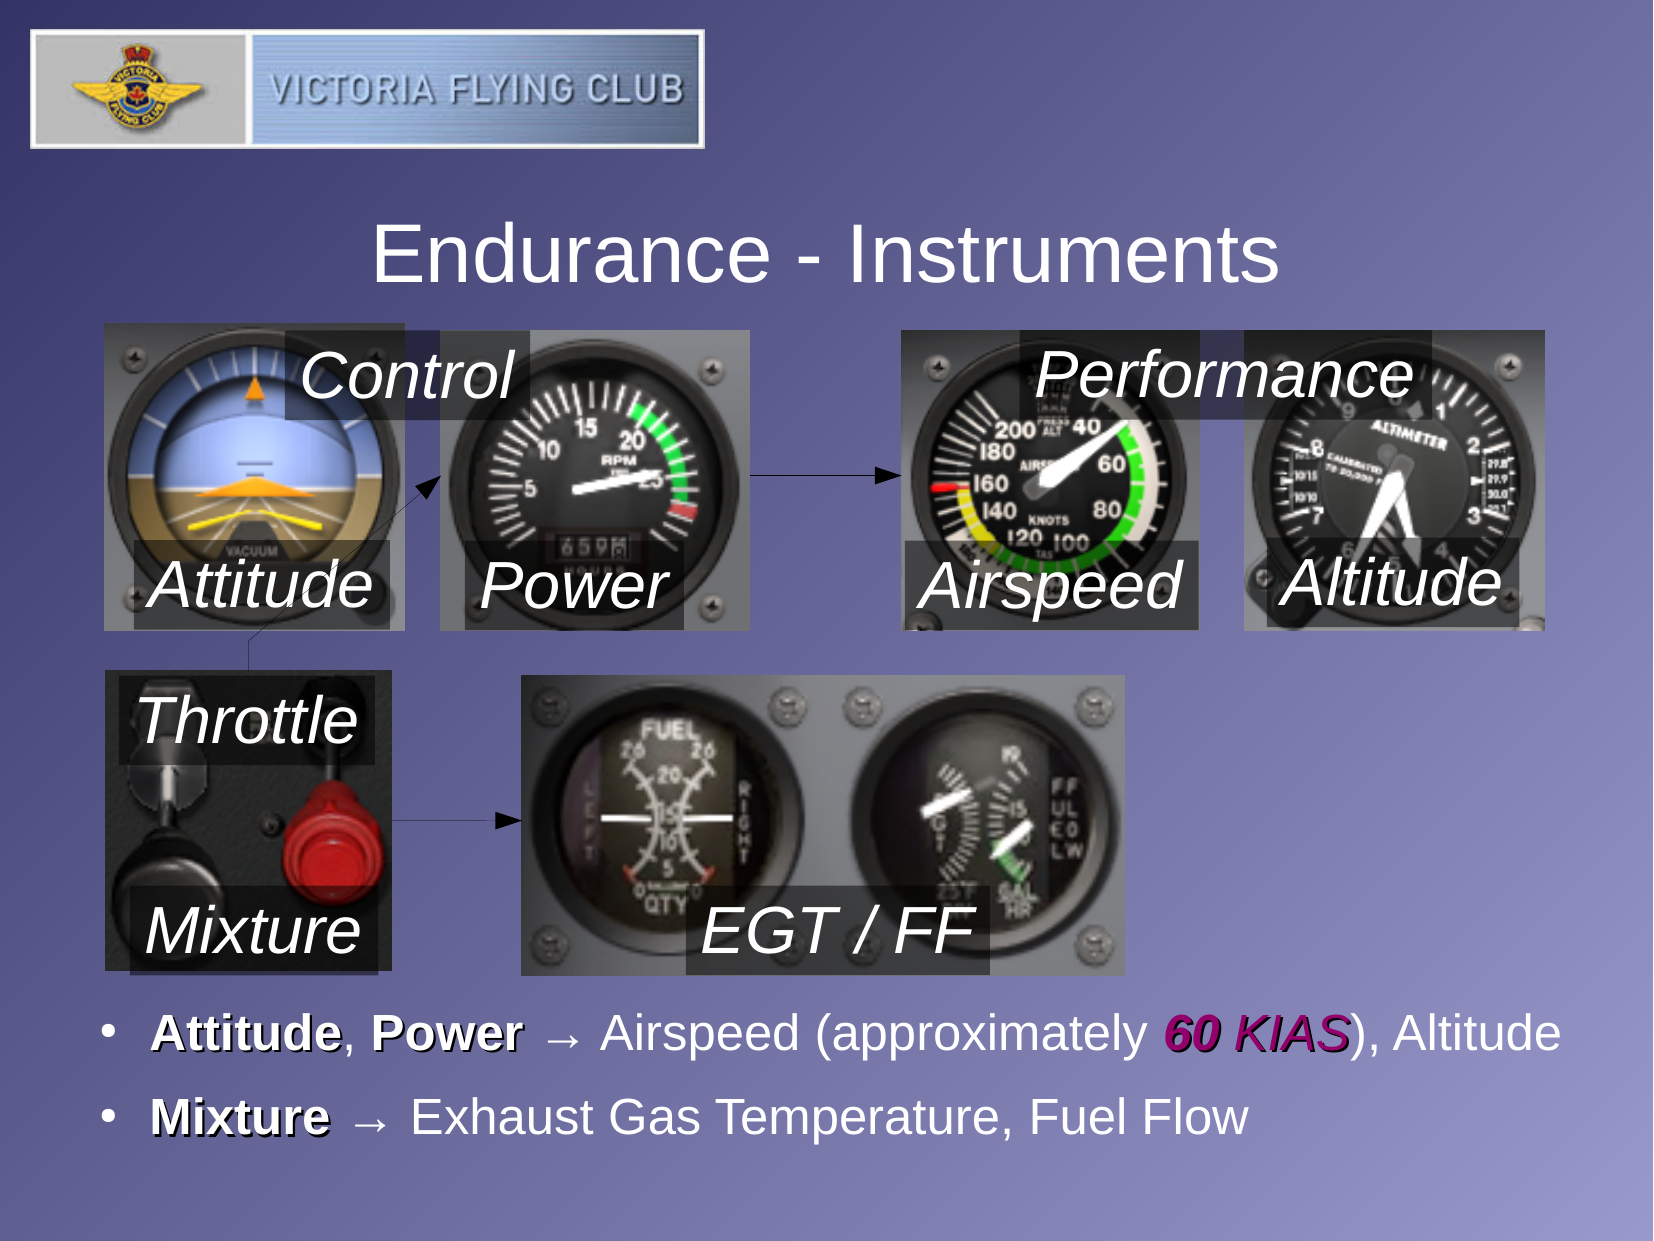

# Endurance - Instruments
Performance
Control
Altitude
Attitude
Power
Airspeed
Throttle
EGT / FF
Mixture
Attitude, Power → Airspeed (approximately 60 KIAS), Altitude
Mixture → Exhaust Gas Temperature, Fuel Flow